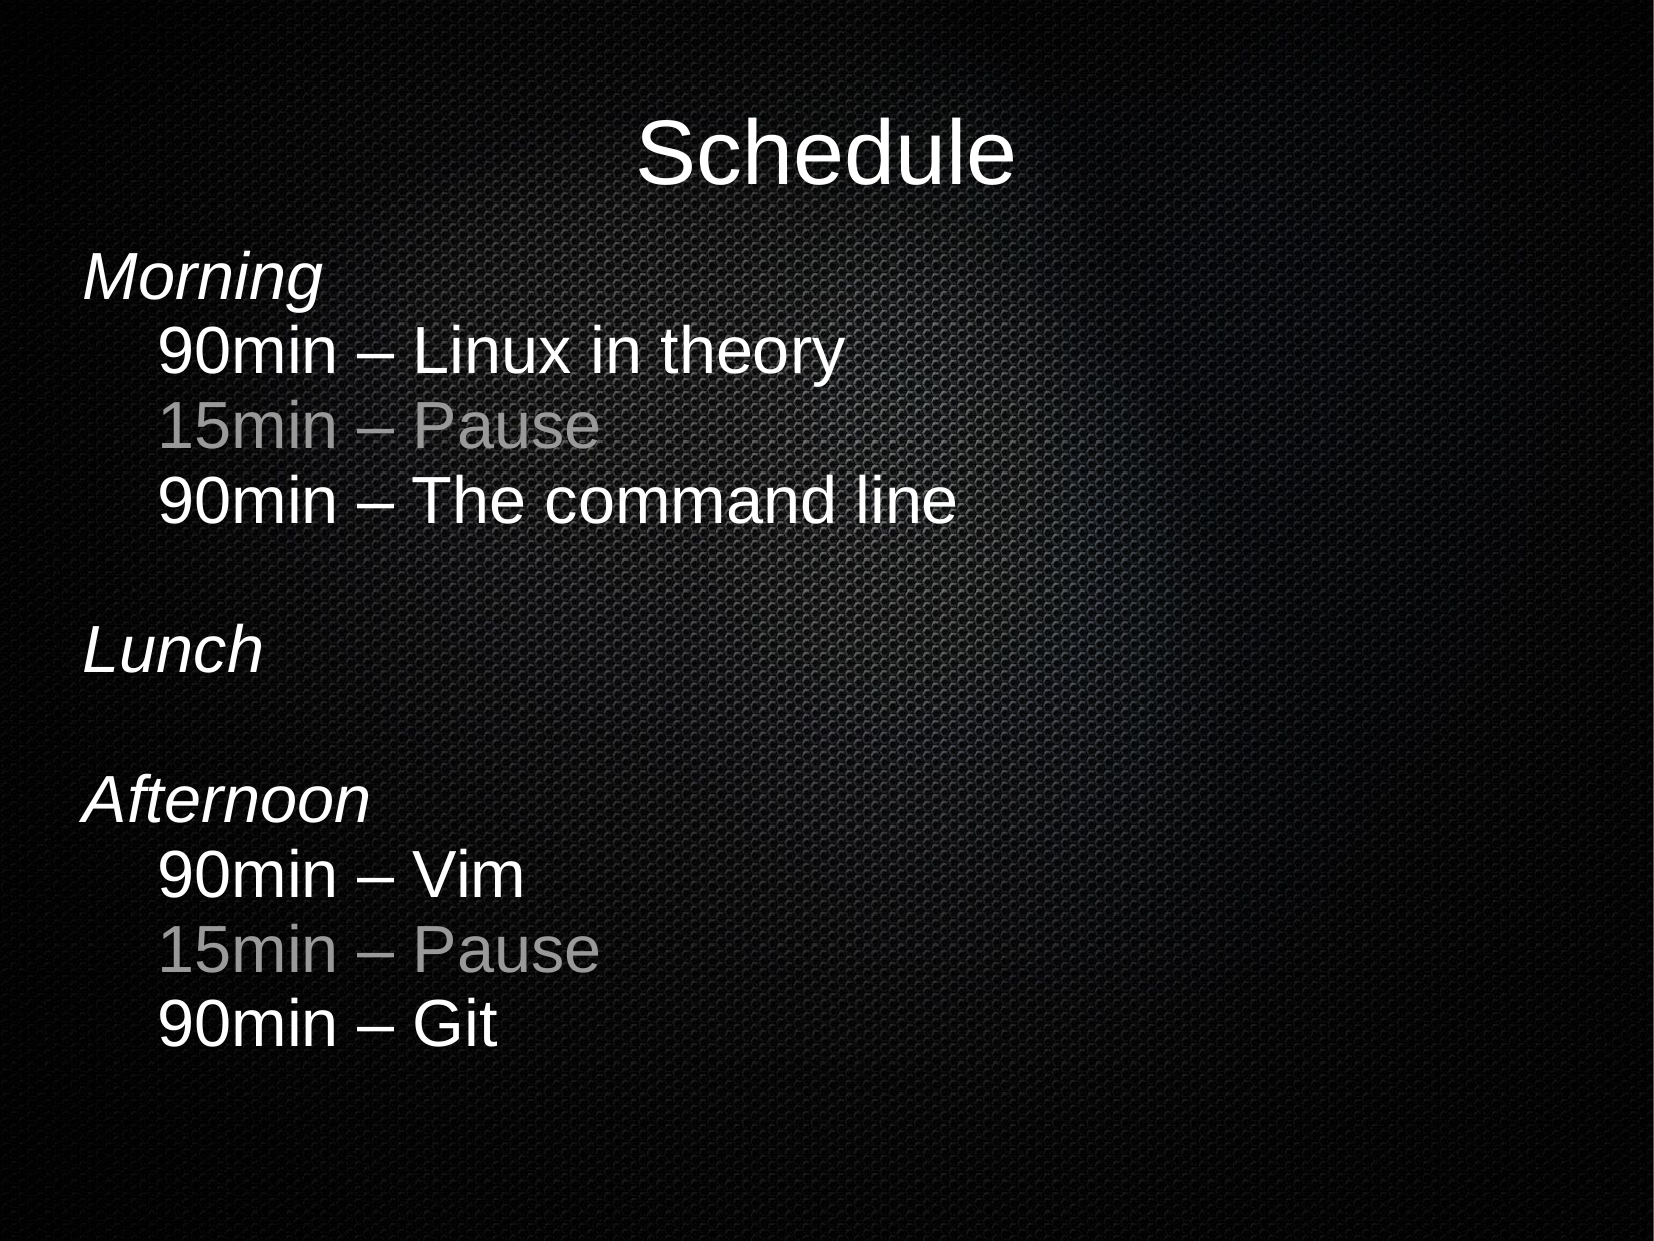

# Schedule
Morning
	90min – Linux in theory
	15min – Pause
	90min – The command line
Lunch
Afternoon
	90min – Vim
	15min – Pause
	90min – Git